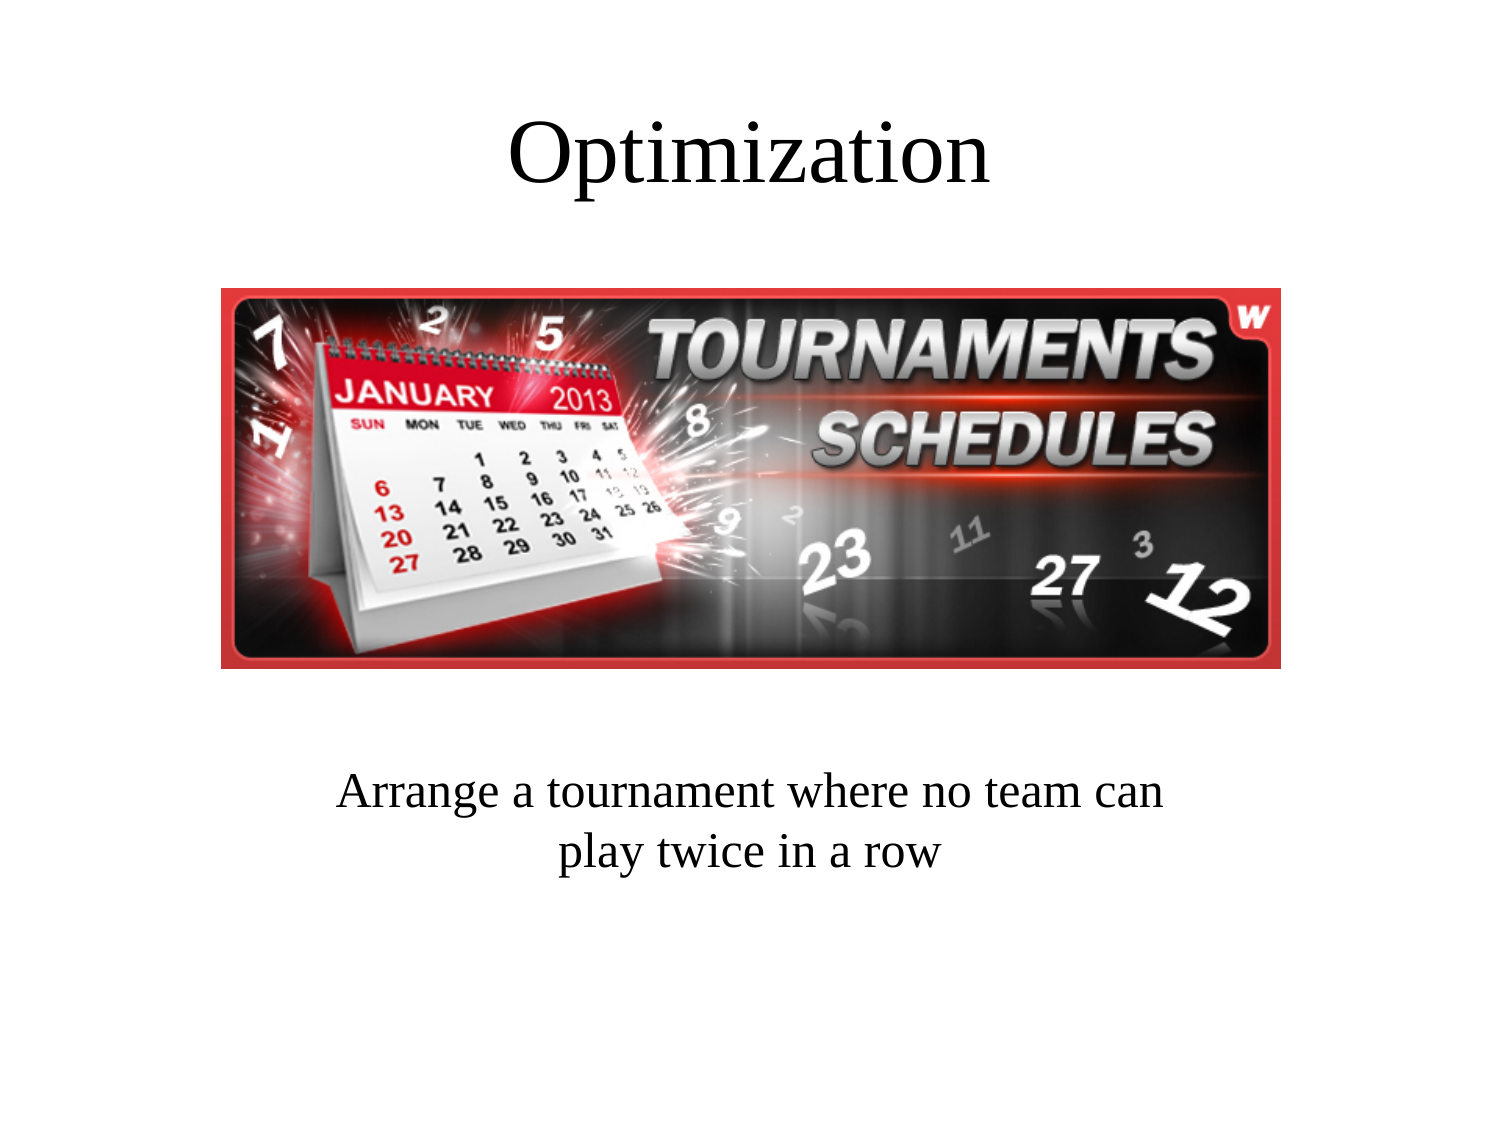

# Optimization
Arrange a tournament where no team can play twice in a row